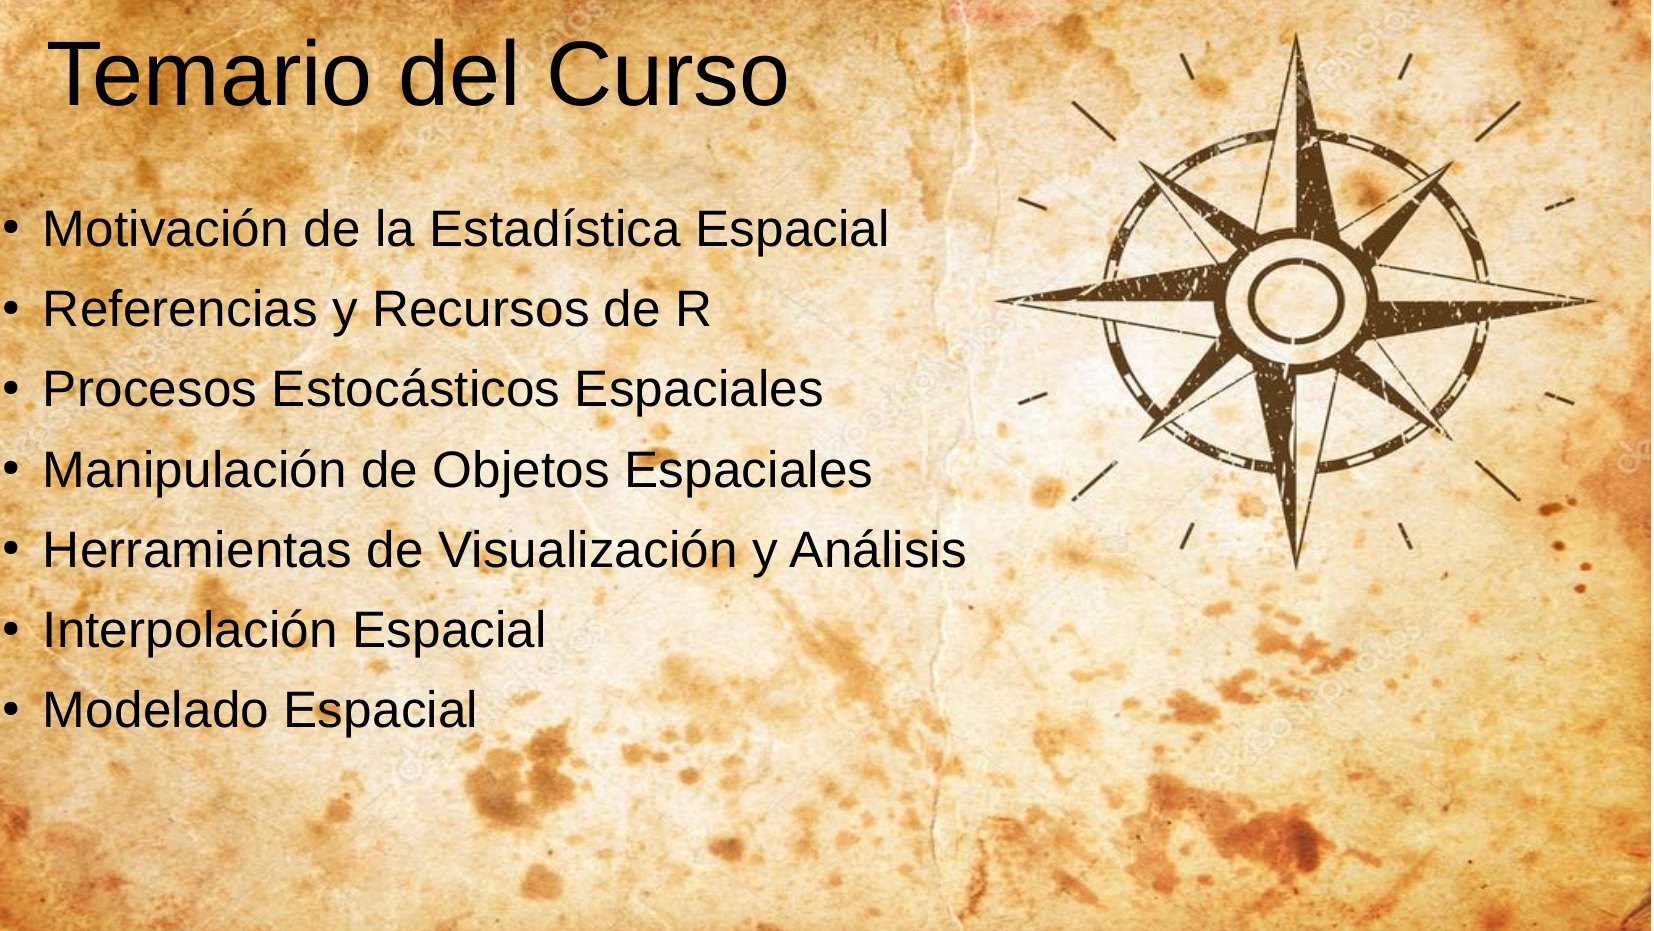

# Temario del Curso
Motivación de la Estadística Espacial
Referencias y Recursos de R
Procesos Estocásticos Espaciales
Manipulación de Objetos Espaciales
Herramientas de Visualización y Análisis
Interpolación Espacial
Modelado Espacial